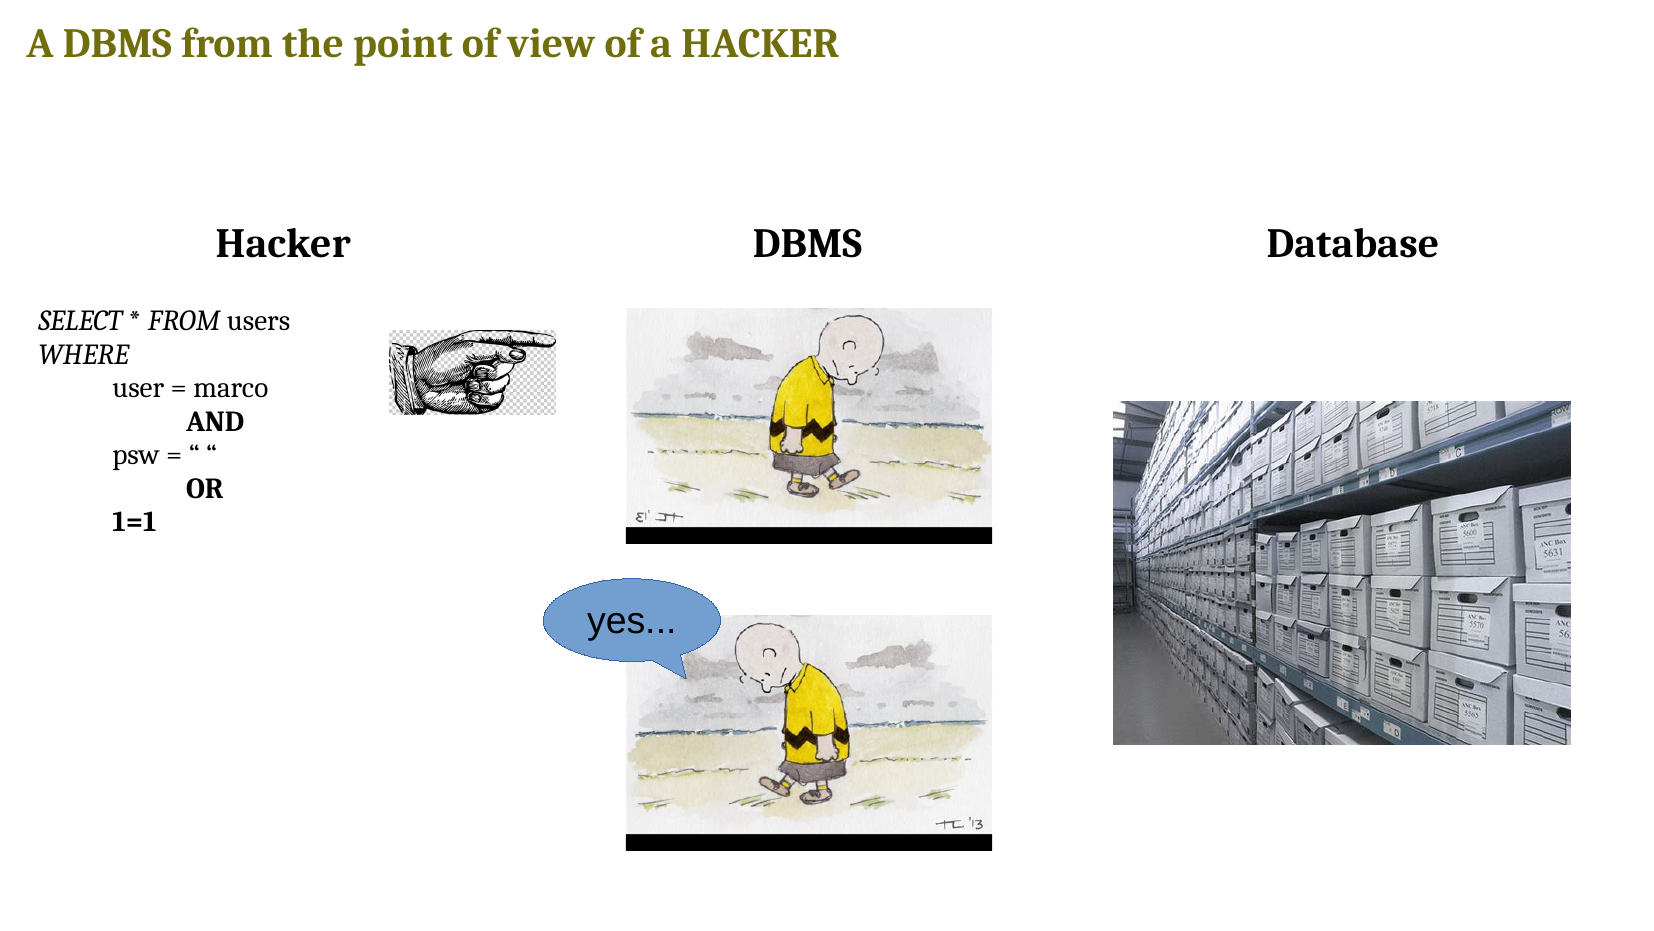

A DBMS from the point of view of a HACKER
Hacker
DBMS
Database
SELECT * FROM users
WHERE
	user = marco
		AND
	psw = “ “
		OR
	1=1
yes...